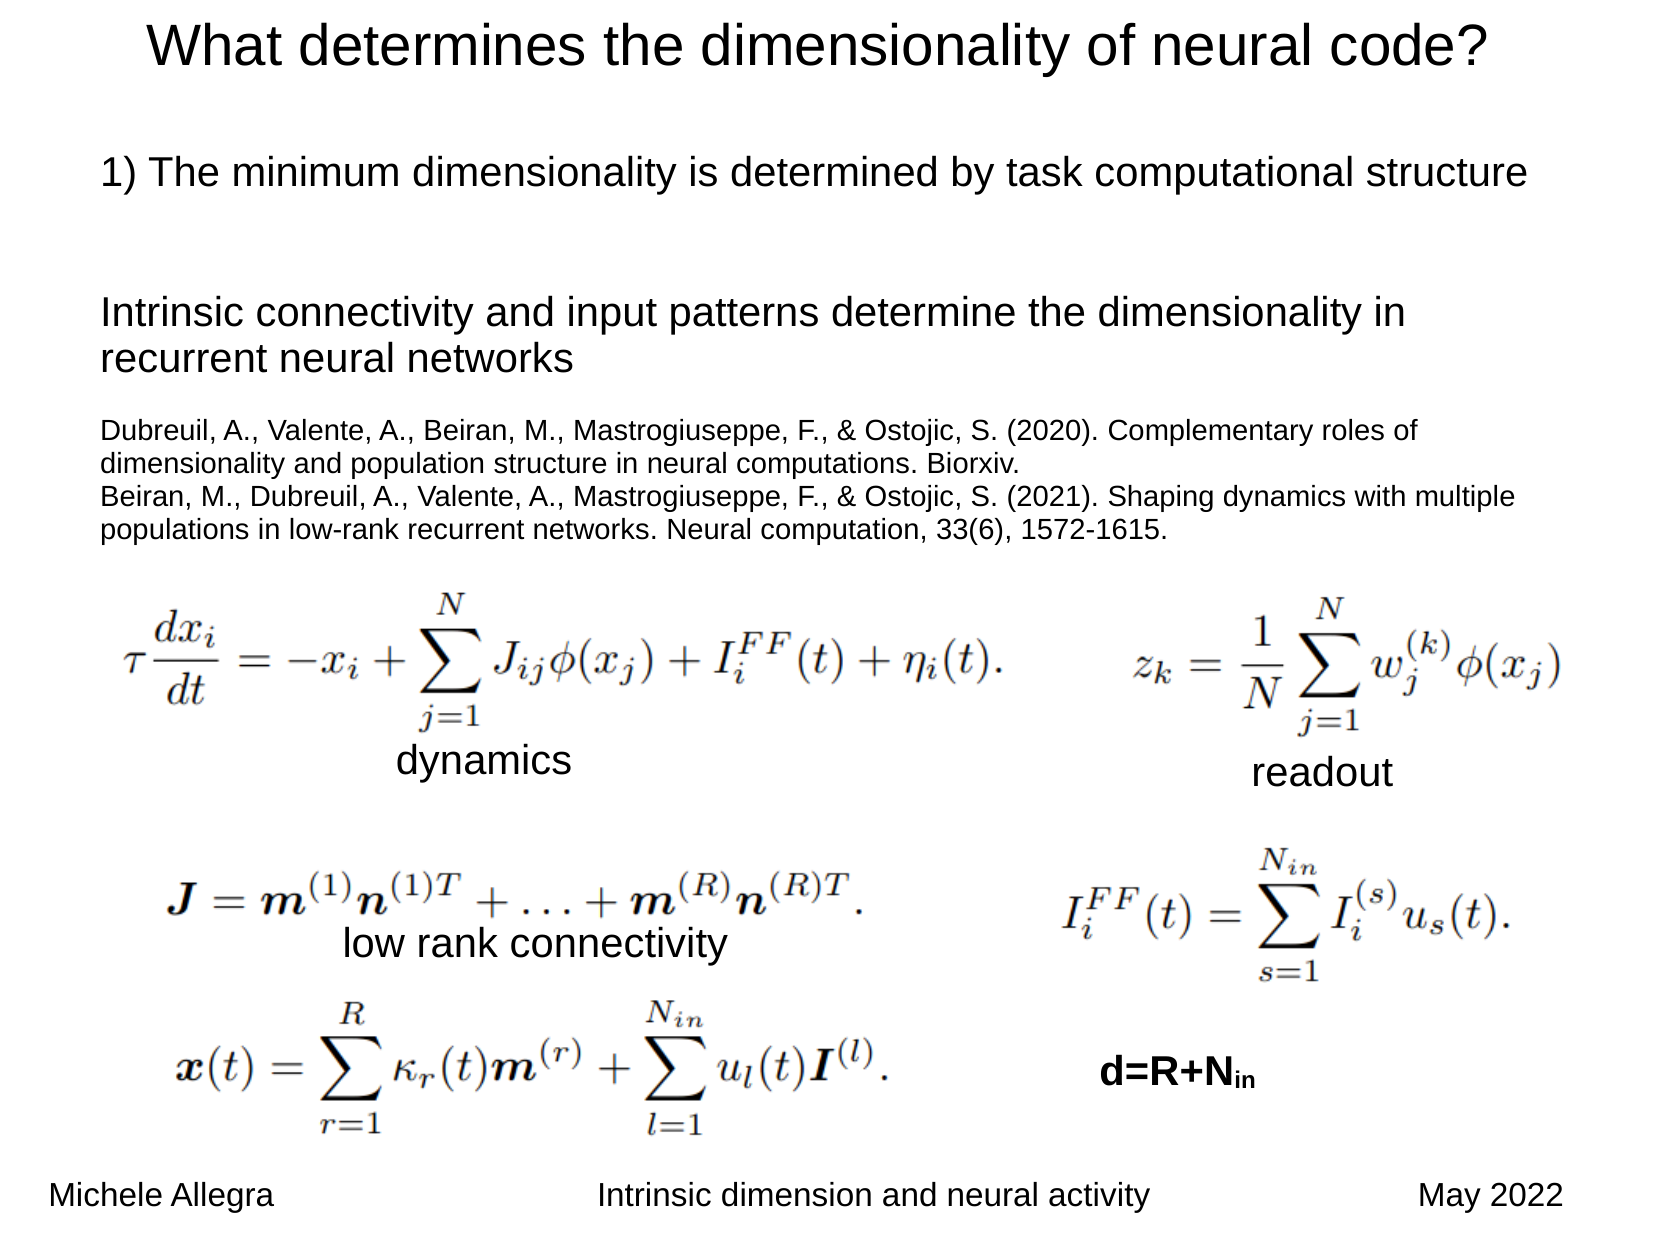

# What determines the dimensionality of neural code?
1) The minimum dimensionality is determined by task computational structure
Intrinsic connectivity and input patterns determine the dimensionality in recurrent neural networks
Dubreuil, A., Valente, A., Beiran, M., Mastrogiuseppe, F., & Ostojic, S. (2020). Complementary roles of dimensionality and population structure in neural computations. Biorxiv.
Beiran, M., Dubreuil, A., Valente, A., Mastrogiuseppe, F., & Ostojic, S. (2021). Shaping dynamics with multiple populations in low-rank recurrent networks. Neural computation, 33(6), 1572-1615.
dynamics
readout
low rank connectivity
d=R+Nin
Michele Allegra Intrinsic dimension and neural activity May 2022